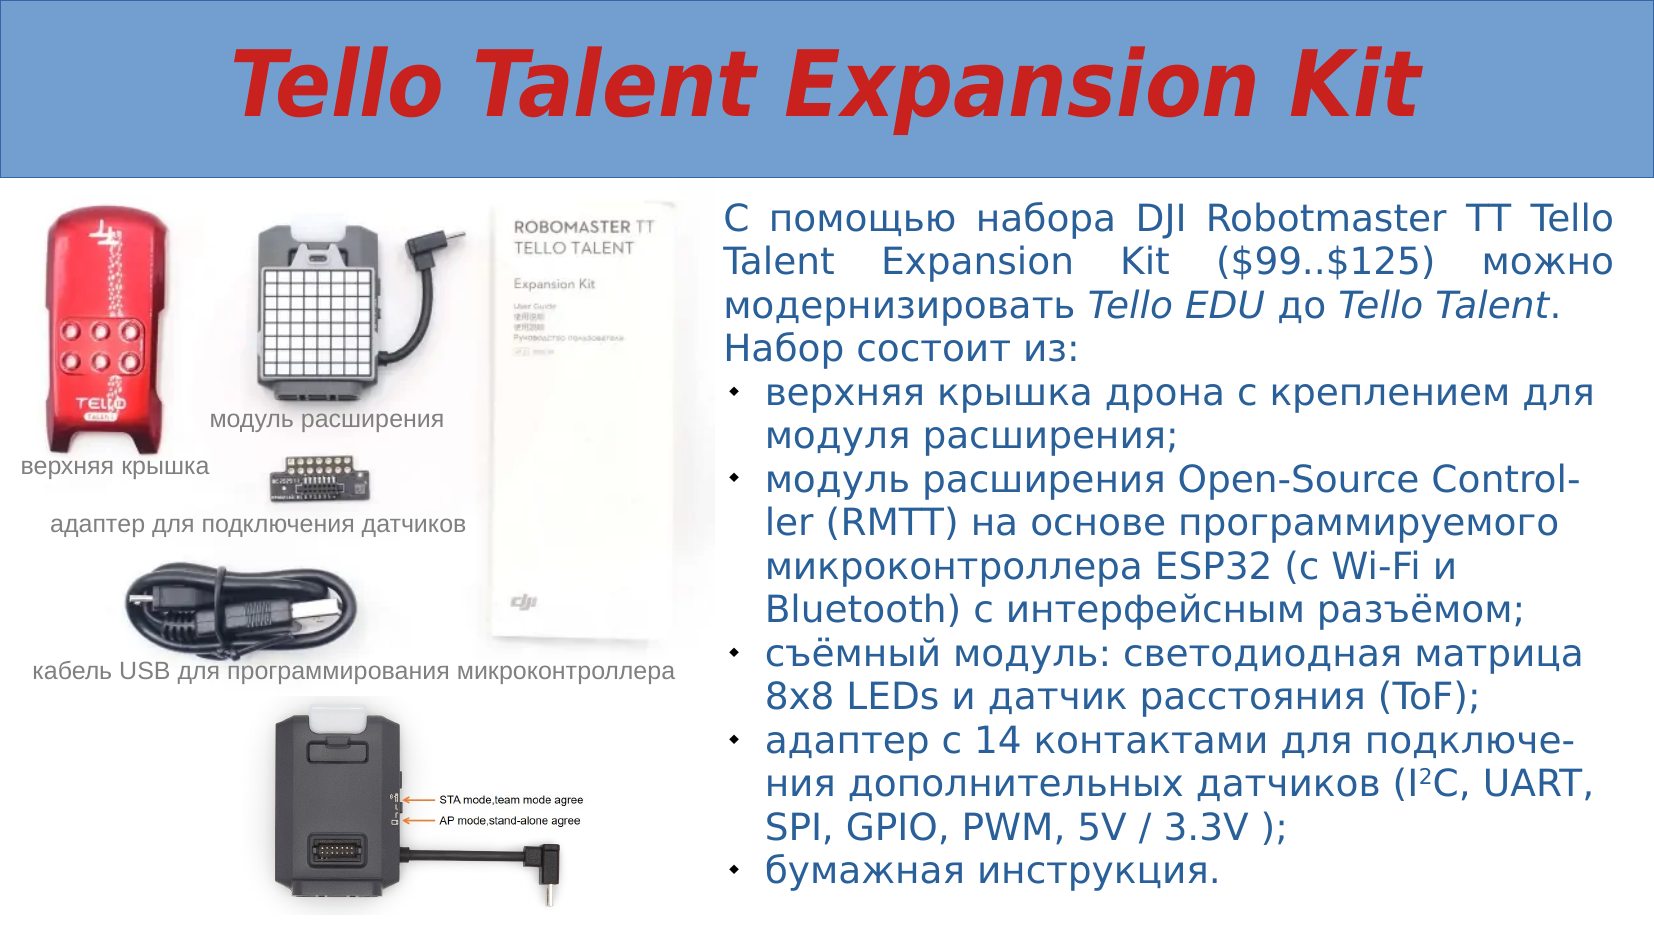

Tello Talent Expansion Kit
С помощью набора DJI Robotmaster TT Tello Talent Expansion Kit ($99..$125) можно модернизировать Tello EDU до Tello Talent.
Набор состоит из:
верхняя крышка дрона с креплением для модуля расширения;
модуль расширения Open-Source Control-ler (RMTT) на основе программируемого микроконтроллера ESP32 (с Wi-Fi и Bluetooth) с интерфейсным разъёмом;
съёмный модуль: светодиодная матрица 8x8 LEDs и датчик расстояния (ToF);
адаптер с 14 контактами для подключе-ния дополнительных датчиков (I2C, UART, SPI, GPIO, PWM, 5V / 3.3V );
бумажная инструкция.
модуль расширения
верхняя крышка
адаптер для подключения датчиков
кабель USB для программирования микроконтроллера